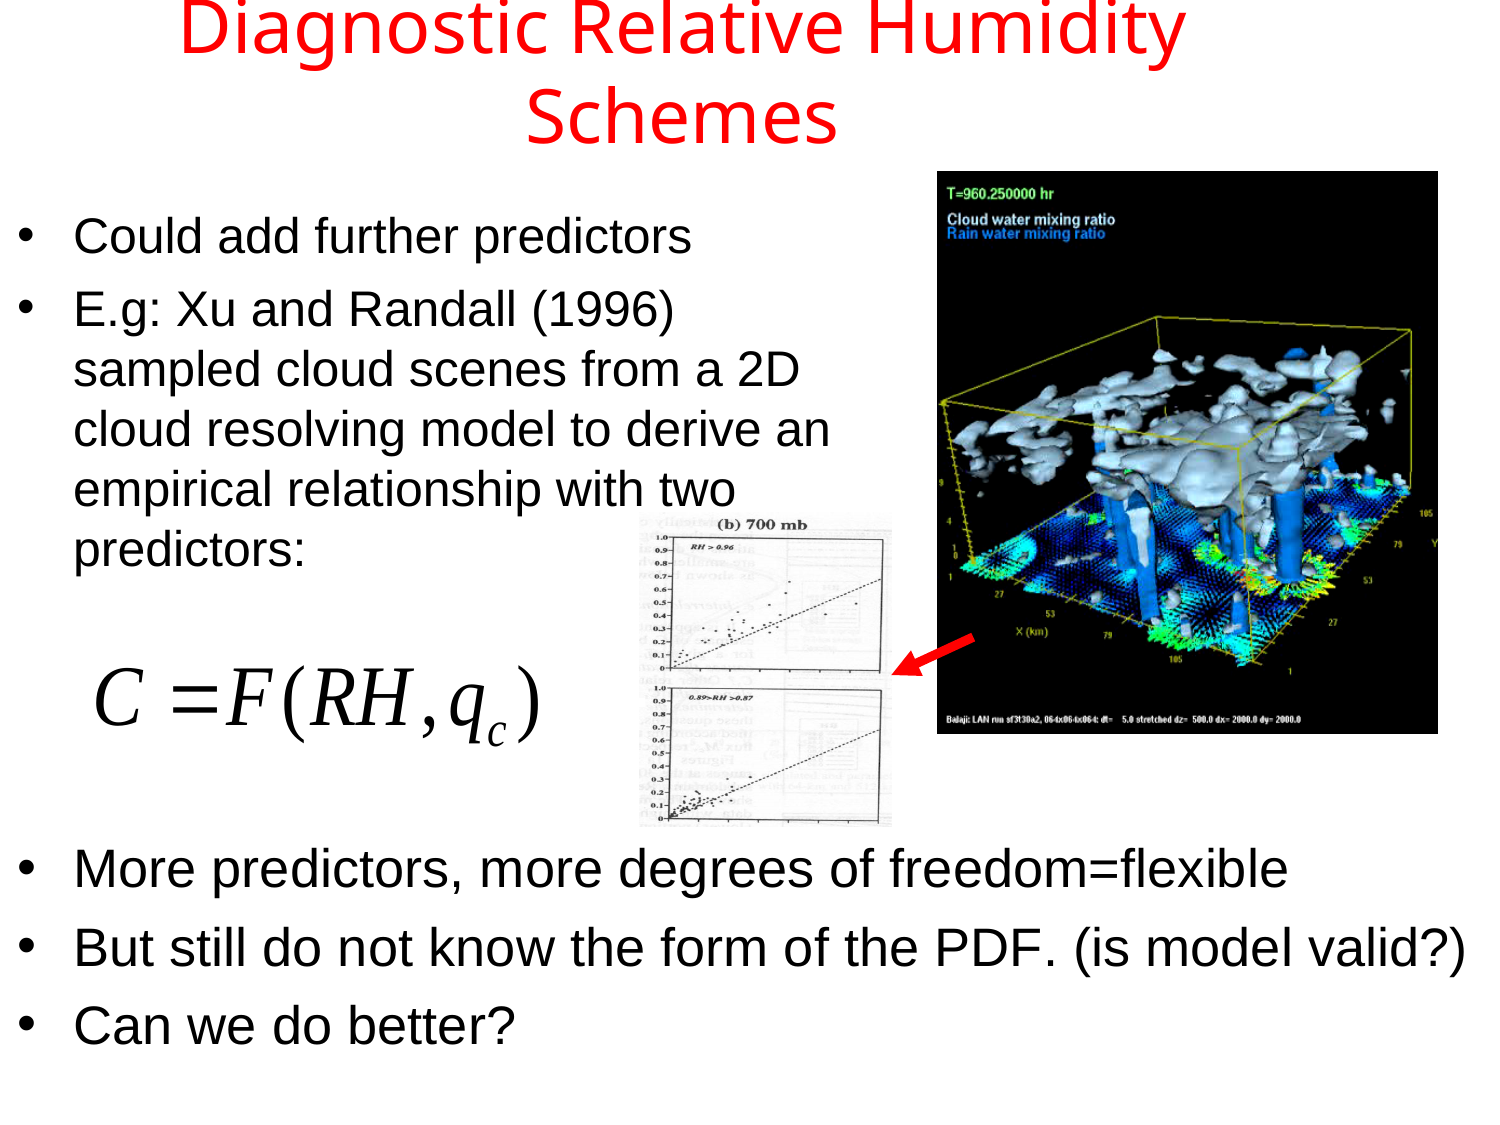

# Diagnostic Relative Humidity Schemes
Could add further predictors
E.g: Xu and Randall (1996) sampled cloud scenes from a 2D cloud resolving model to derive an empirical relationship with two predictors:
More predictors, more degrees of freedom=flexible
But still do not know the form of the PDF. (is model valid?)‏
Can we do better?